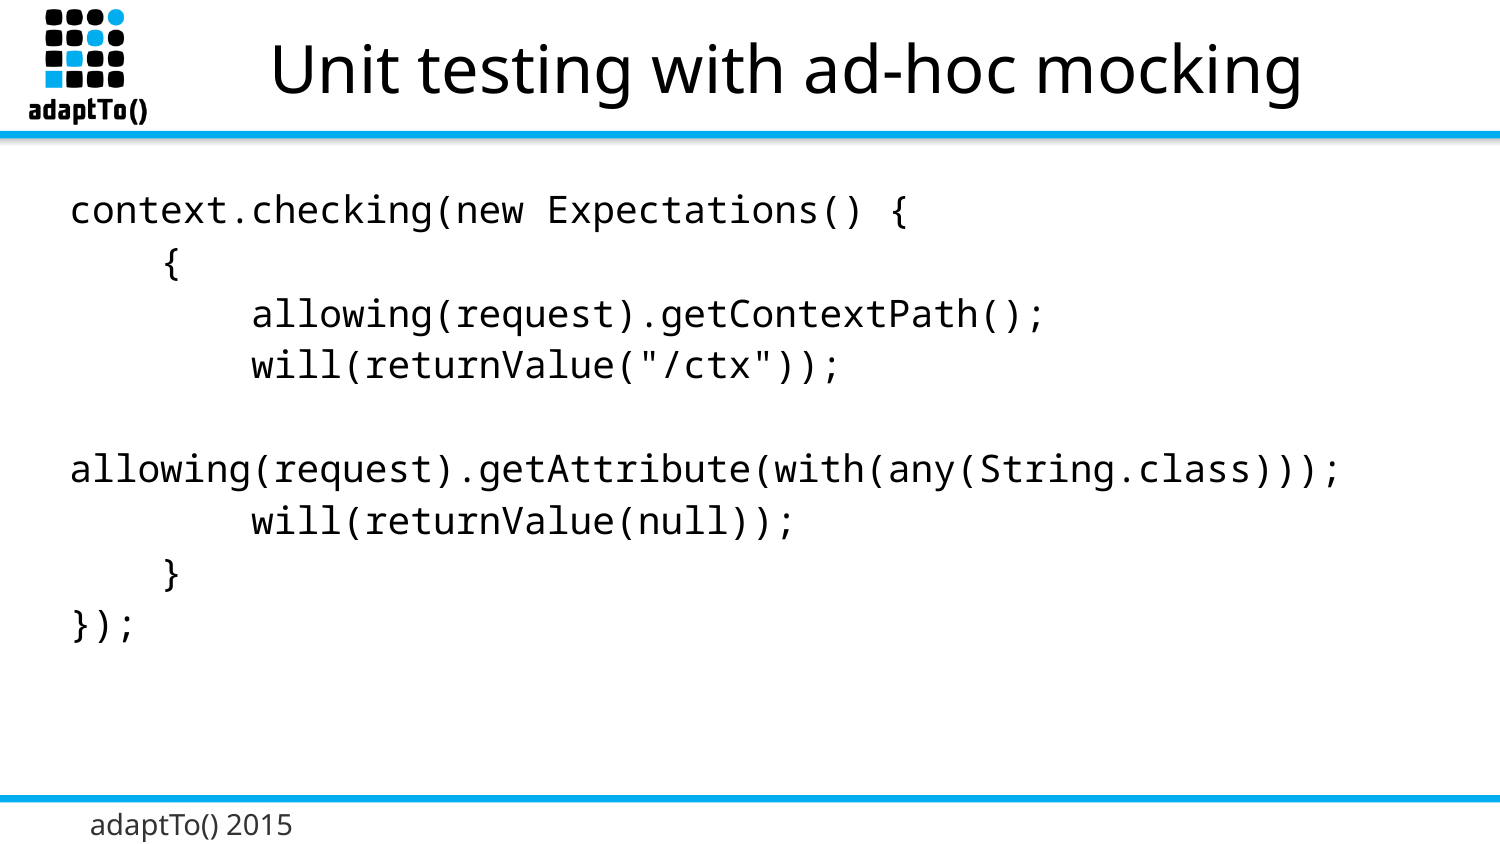

# Unit testing with ad-hoc mocking
context.checking(new Expectations() {
 {
 allowing(request).getContextPath();
 will(returnValue("/ctx"));
 allowing(request).getAttribute(with(any(String.class)));
 will(returnValue(null));
 }
});